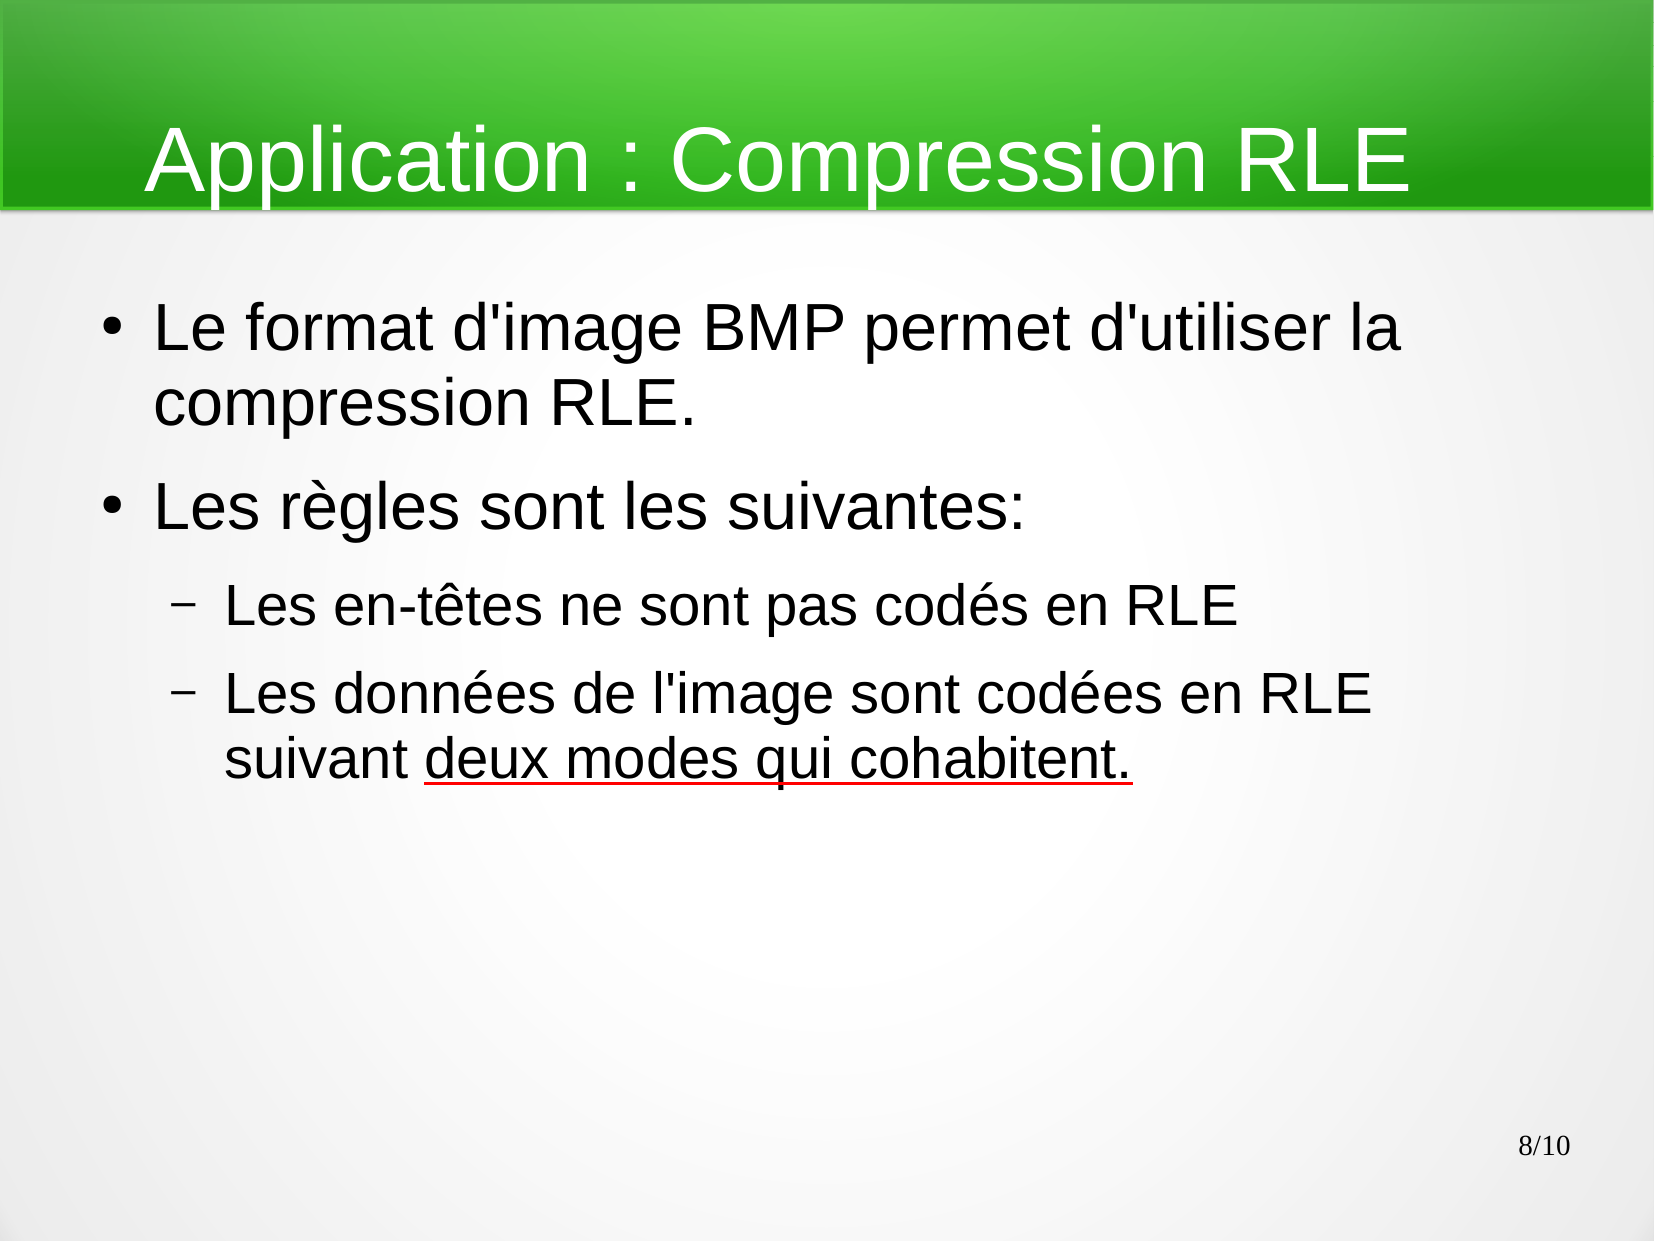

# Application : Compression RLE
Le format d'image BMP permet d'utiliser la compression RLE.
Les règles sont les suivantes:
Les en-têtes ne sont pas codés en RLE
Les données de l'image sont codées en RLE suivant deux modes qui cohabitent.
8